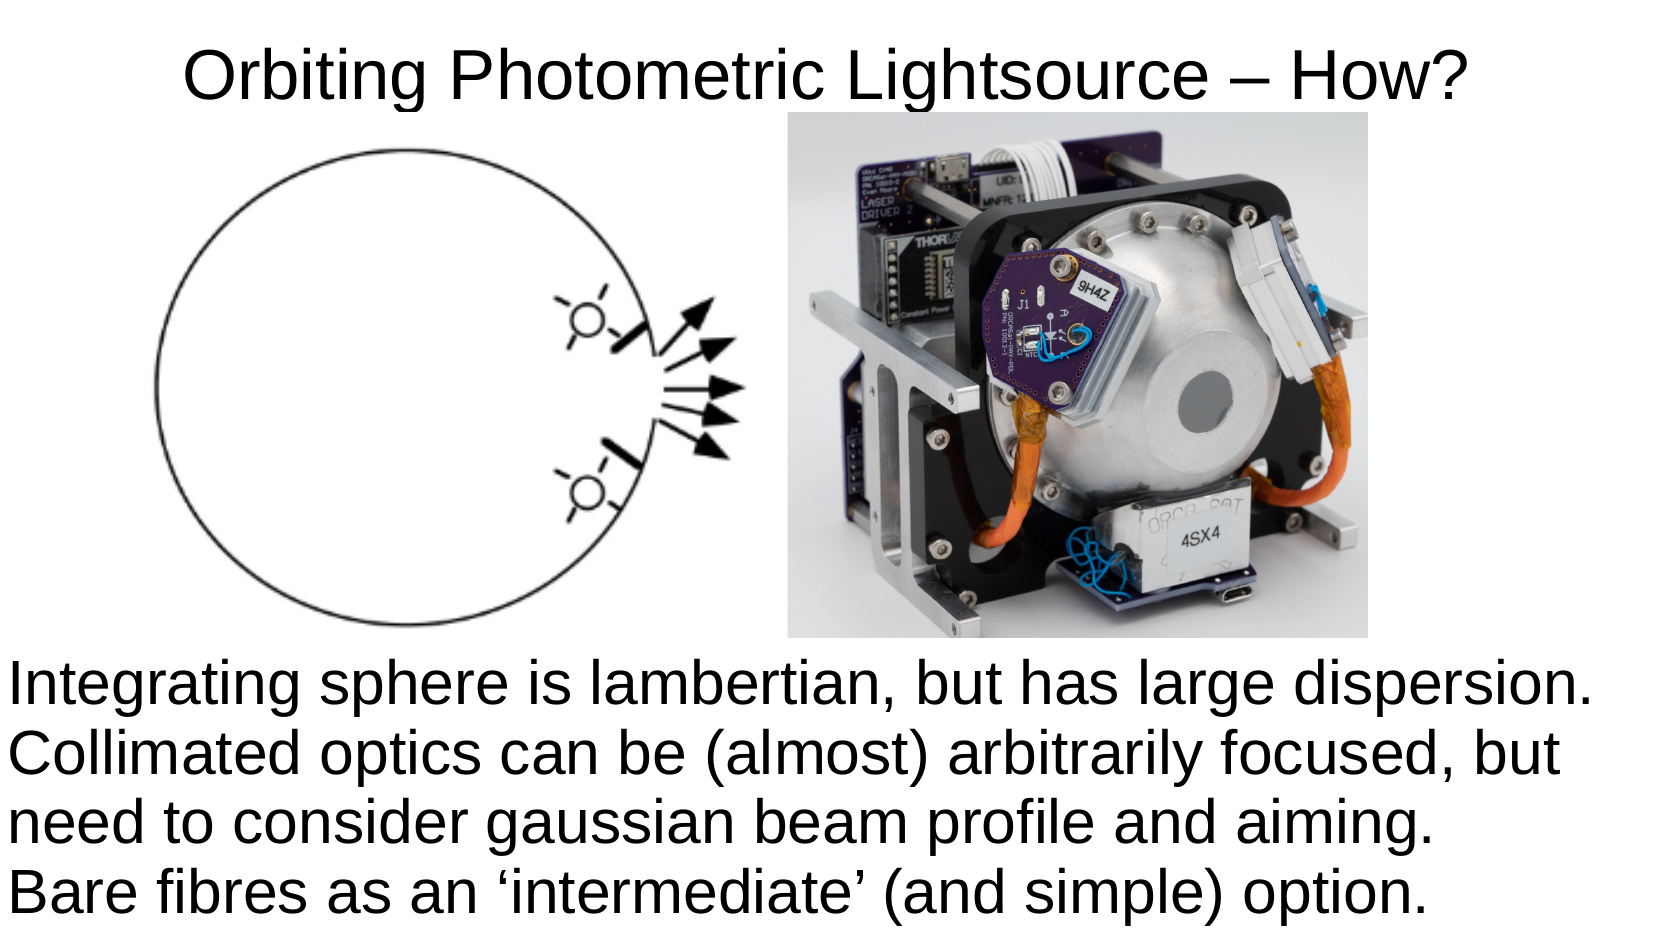

# Orbiting Photometric Lightsource – How?
Integrating sphere is lambertian, but has large dispersion.
Collimated optics can be (almost) arbitrarily focused, but need to consider gaussian beam profile and aiming.
Bare fibres as an ‘intermediate’ (and simple) option.